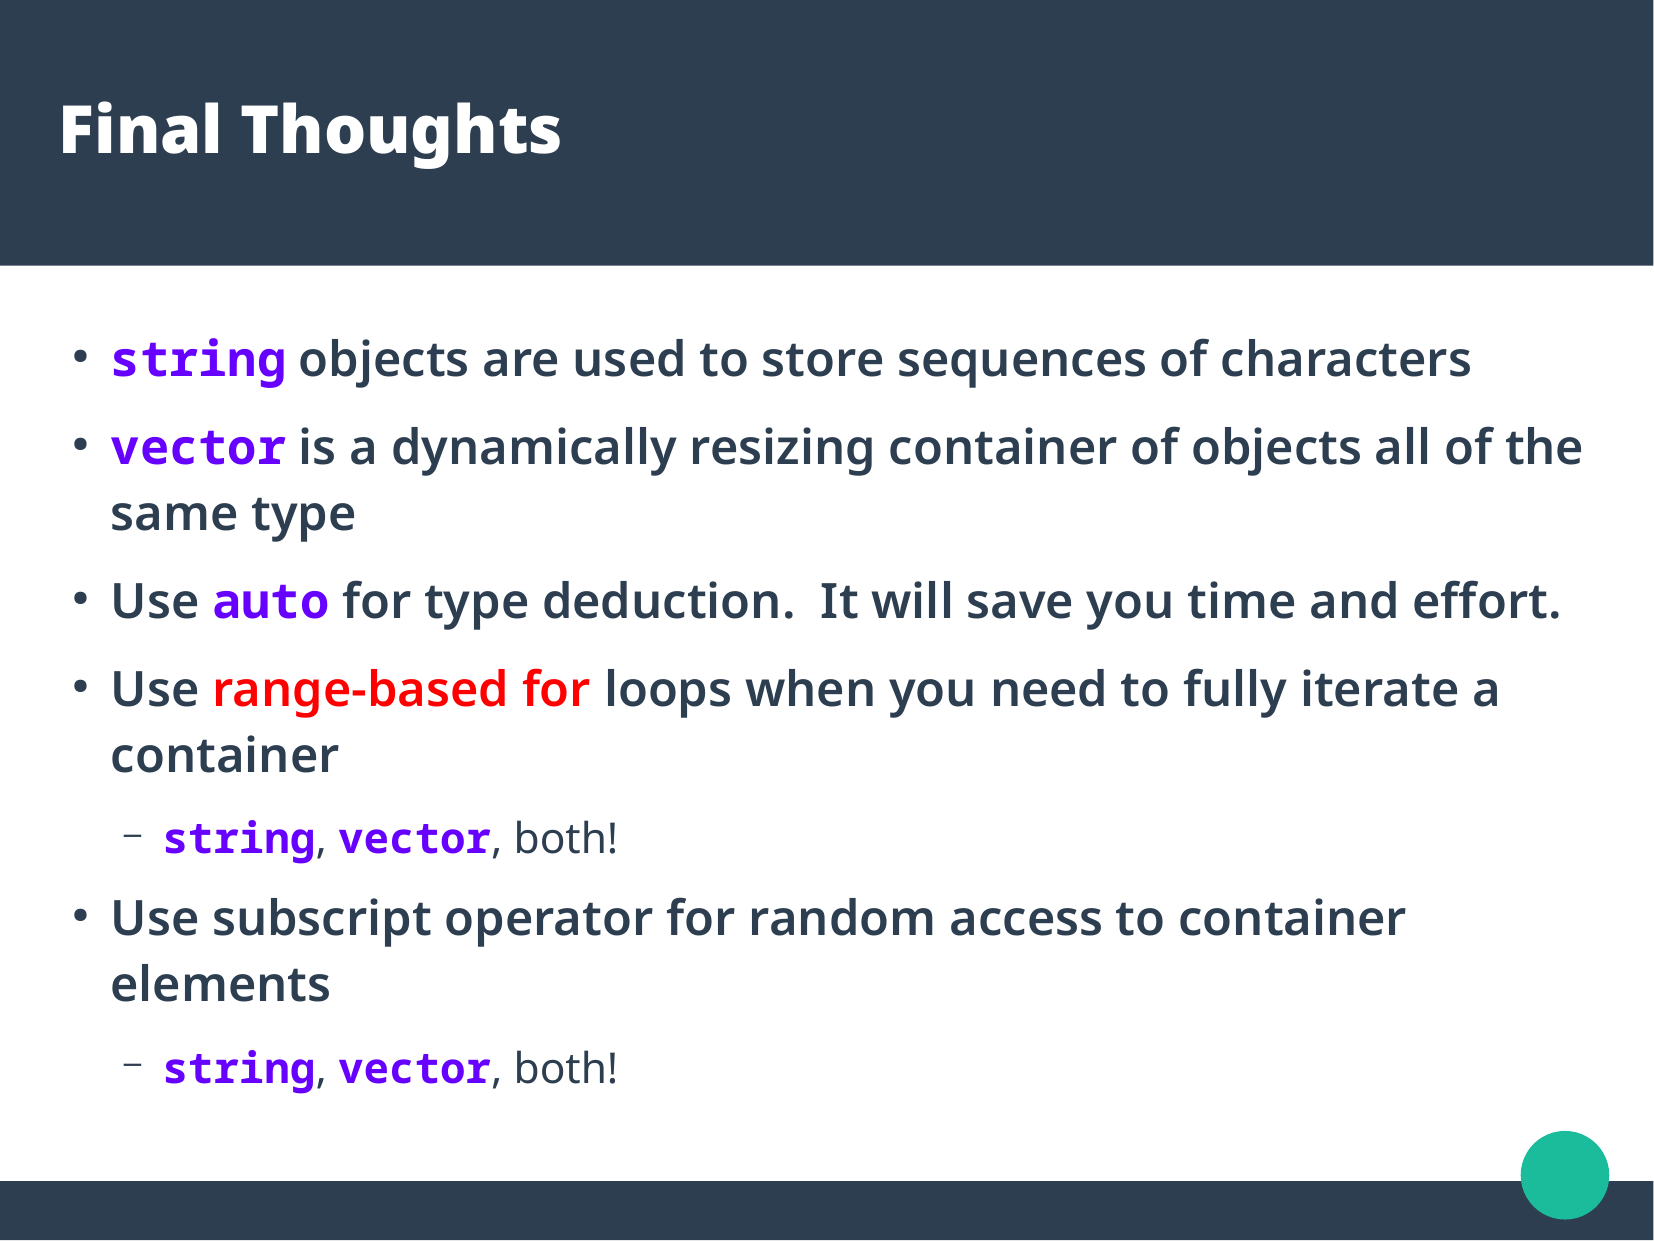

# Final Thoughts
string objects are used to store sequences of characters
vector is a dynamically resizing container of objects all of the same type
Use auto for type deduction. It will save you time and effort.
Use range-based for loops when you need to fully iterate a container
string, vector, both!
Use subscript operator for random access to container elements
string, vector, both!